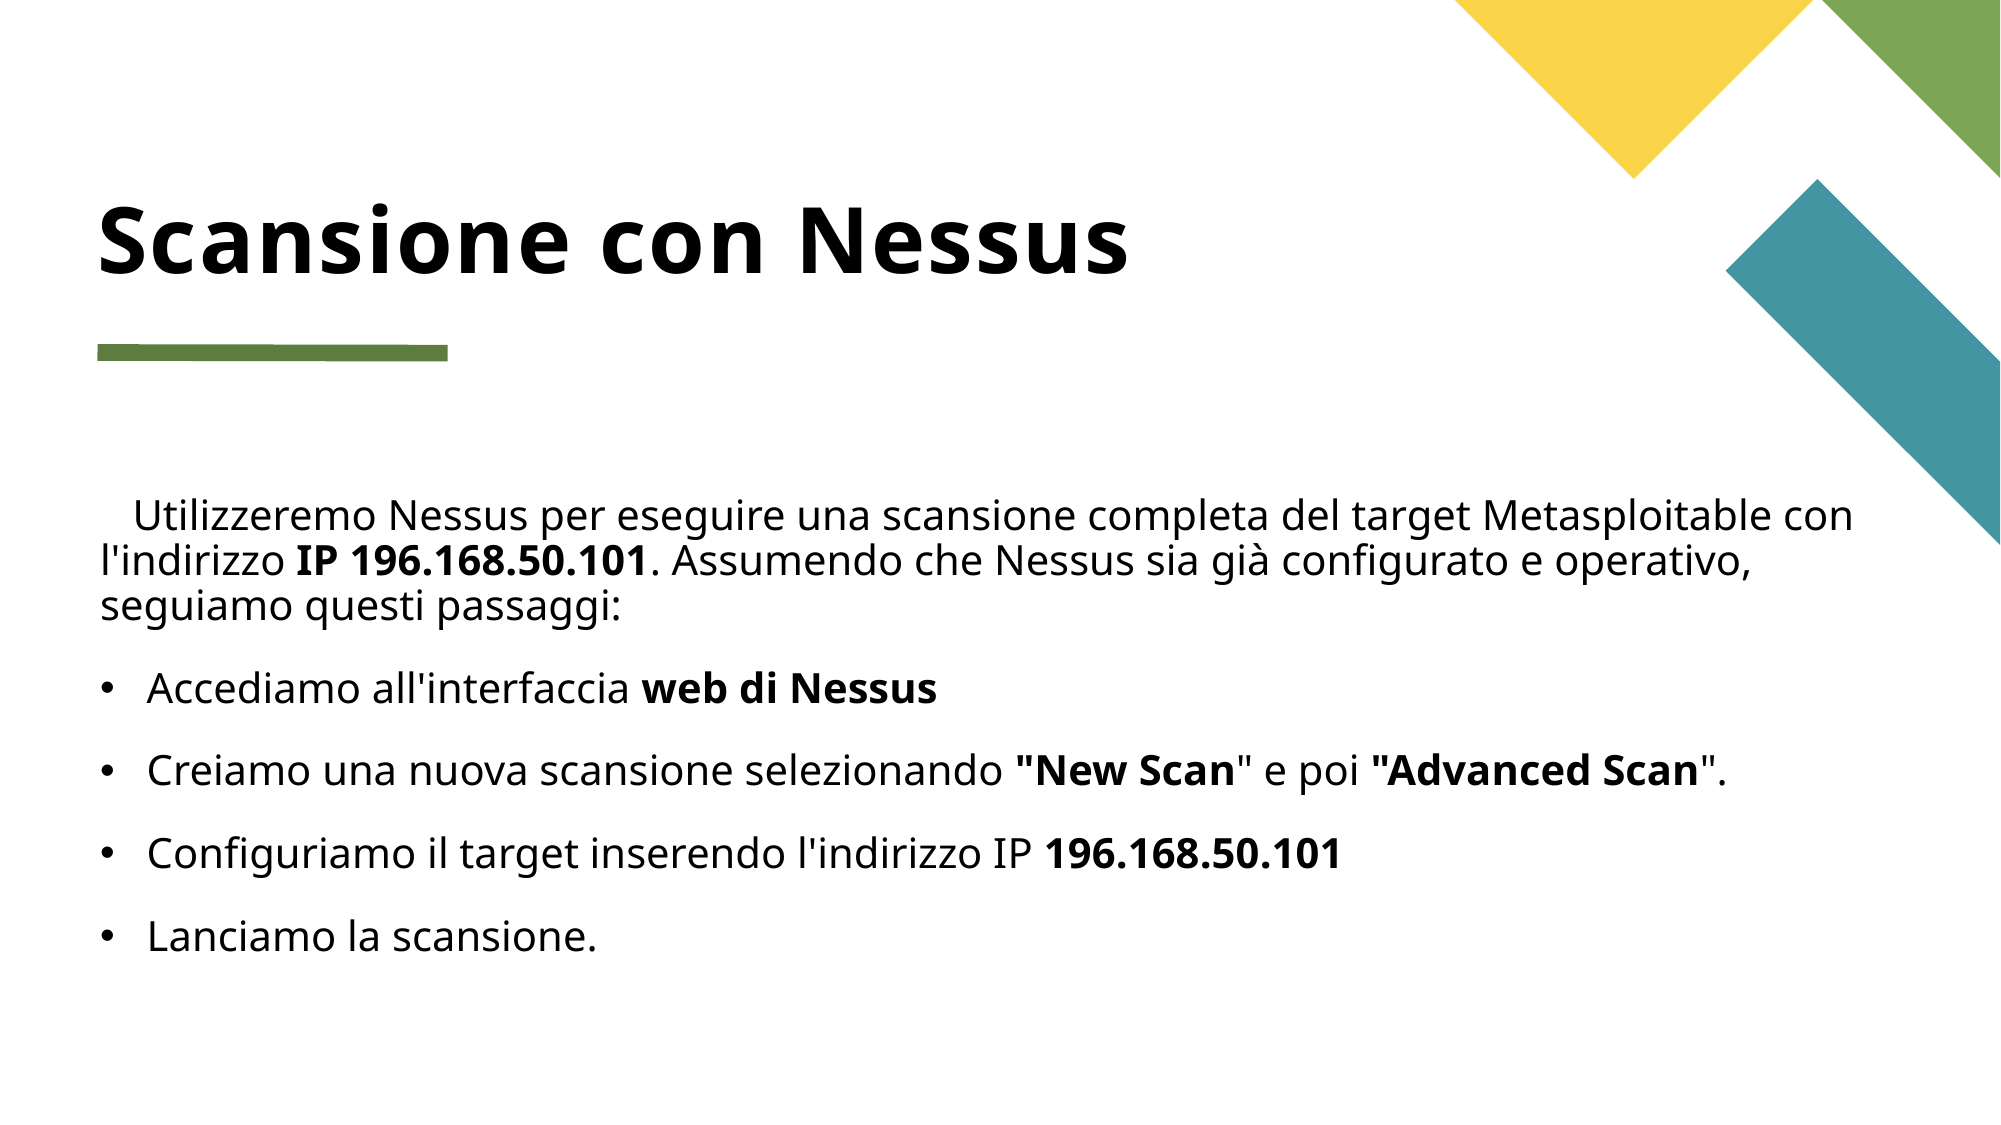

# Scansione con Nessus
 Utilizzeremo Nessus per eseguire una scansione completa del target Metasploitable con l'indirizzo IP 196.168.50.101. Assumendo che Nessus sia già configurato e operativo, seguiamo questi passaggi:
Accediamo all'interfaccia web di Nessus
Creiamo una nuova scansione selezionando "New Scan" e poi "Advanced Scan".
Configuriamo il target inserendo l'indirizzo IP 196.168.50.101
Lanciamo la scansione.